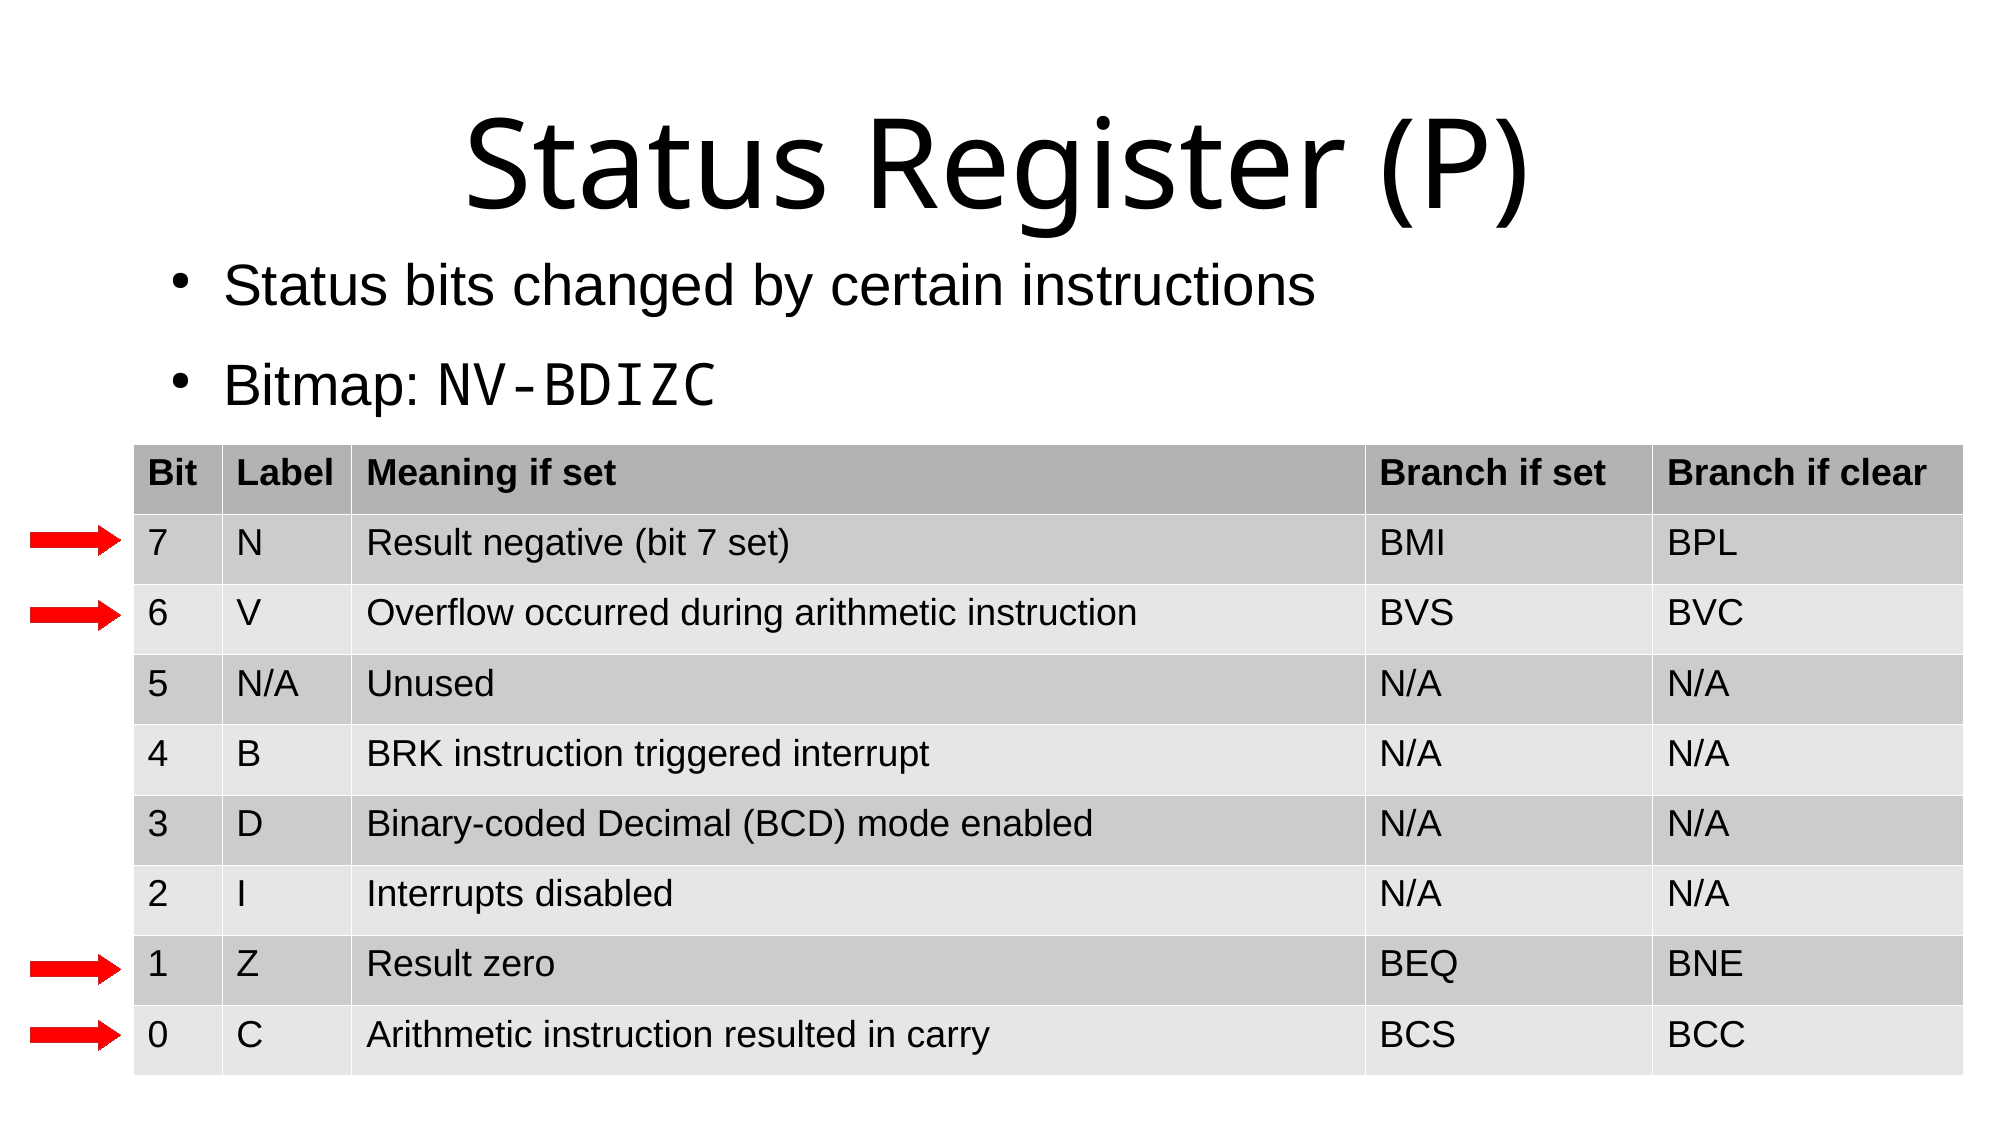

Status Register (P)
# Status bits changed by certain instructions
Bitmap: NV-BDIZC
| Bit | Label | Meaning if set | Branch if set | Branch if clear |
| --- | --- | --- | --- | --- |
| 7 | N | Result negative (bit 7 set) | BMI | BPL |
| 6 | V | Overflow occurred during arithmetic instruction | BVS | BVC |
| 5 | N/A | Unused | N/A | N/A |
| 4 | B | BRK instruction triggered interrupt | N/A | N/A |
| 3 | D | Binary-coded Decimal (BCD) mode enabled | N/A | N/A |
| 2 | I | Interrupts disabled | N/A | N/A |
| 1 | Z | Result zero | BEQ | BNE |
| 0 | C | Arithmetic instruction resulted in carry | BCS | BCC |